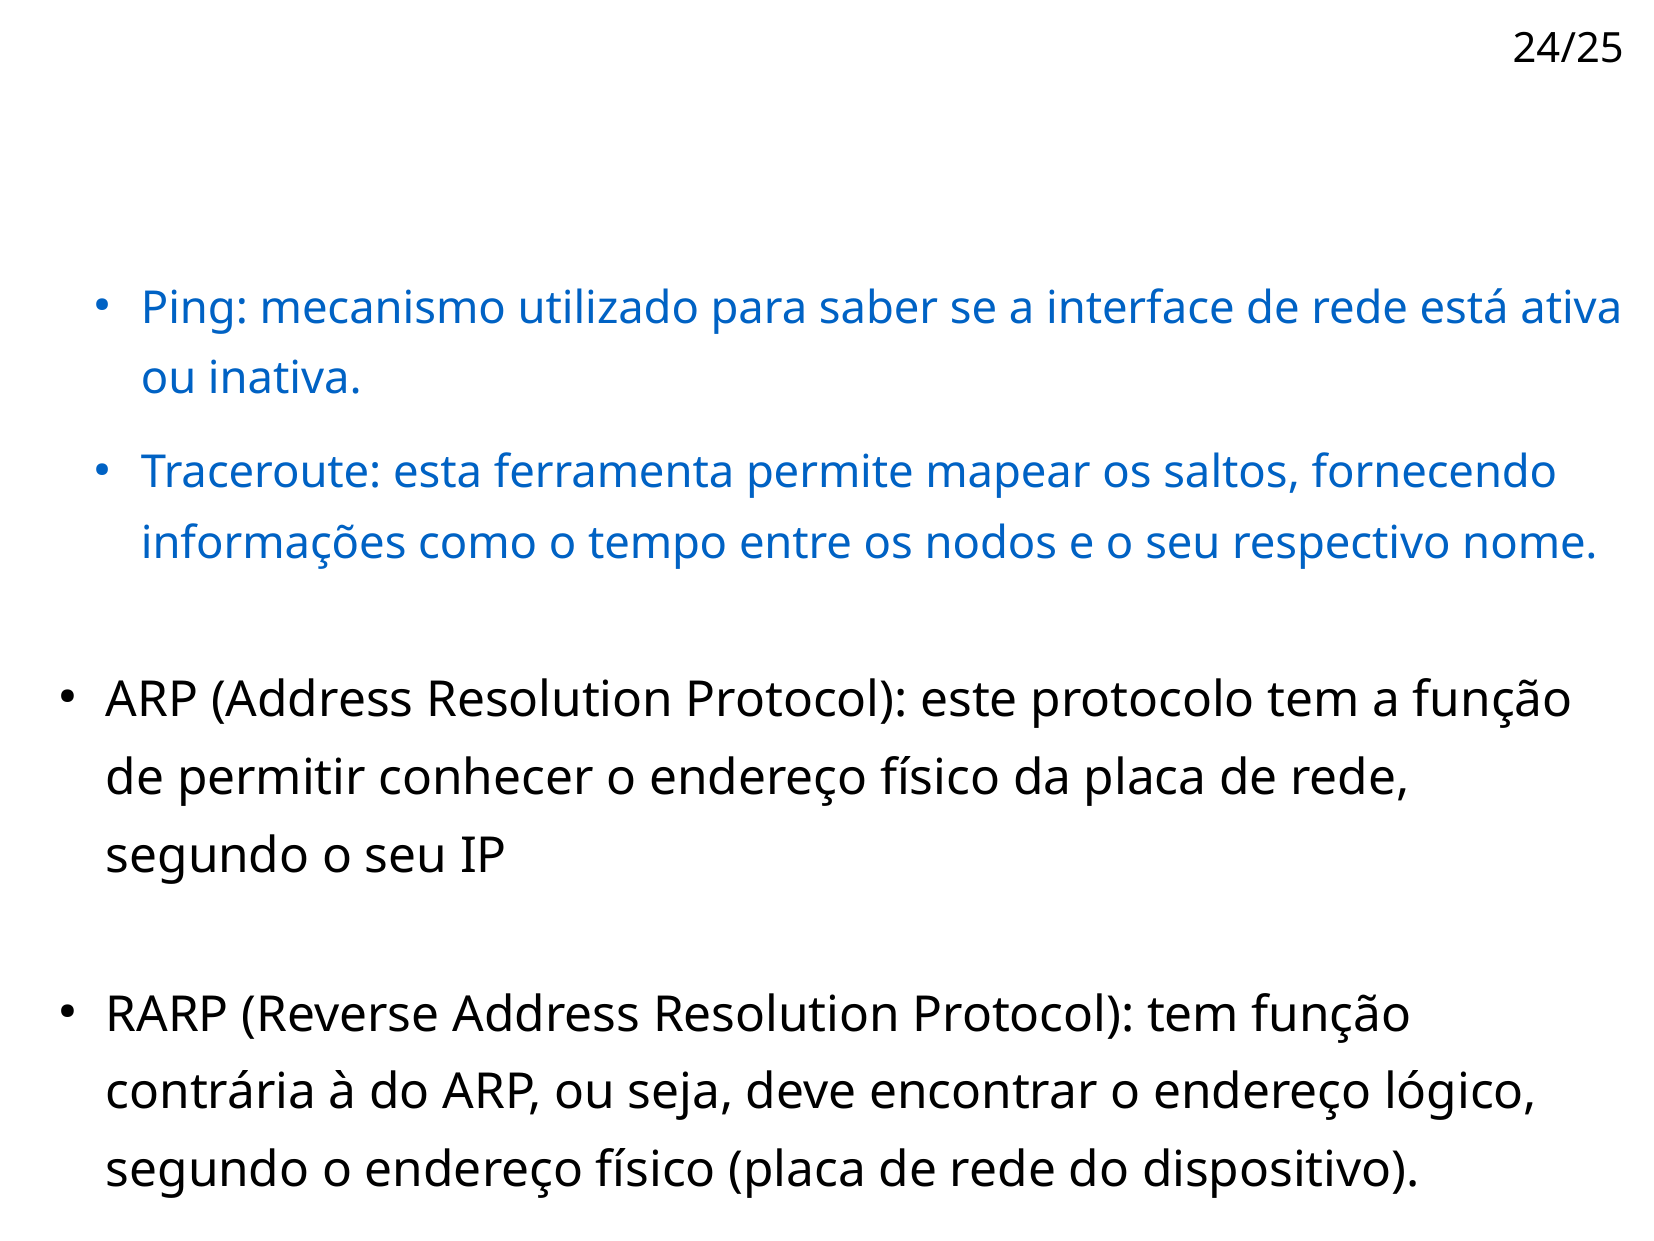

24
#
Ping: mecanismo utilizado para saber se a interface de rede está ativa ou inativa.
Traceroute: esta ferramenta permite mapear os saltos, fornecendo informações como o tempo entre os nodos e o seu respectivo nome.
ARP (Address Resolution Protocol): este protocolo tem a função de permitir conhecer o endereço físico da placa de rede, segundo o seu IP
RARP (Reverse Address Resolution Protocol): tem função contrária à do ARP, ou seja, deve encontrar o endereço lógico, segundo o endereço físico (placa de rede do dispositivo).